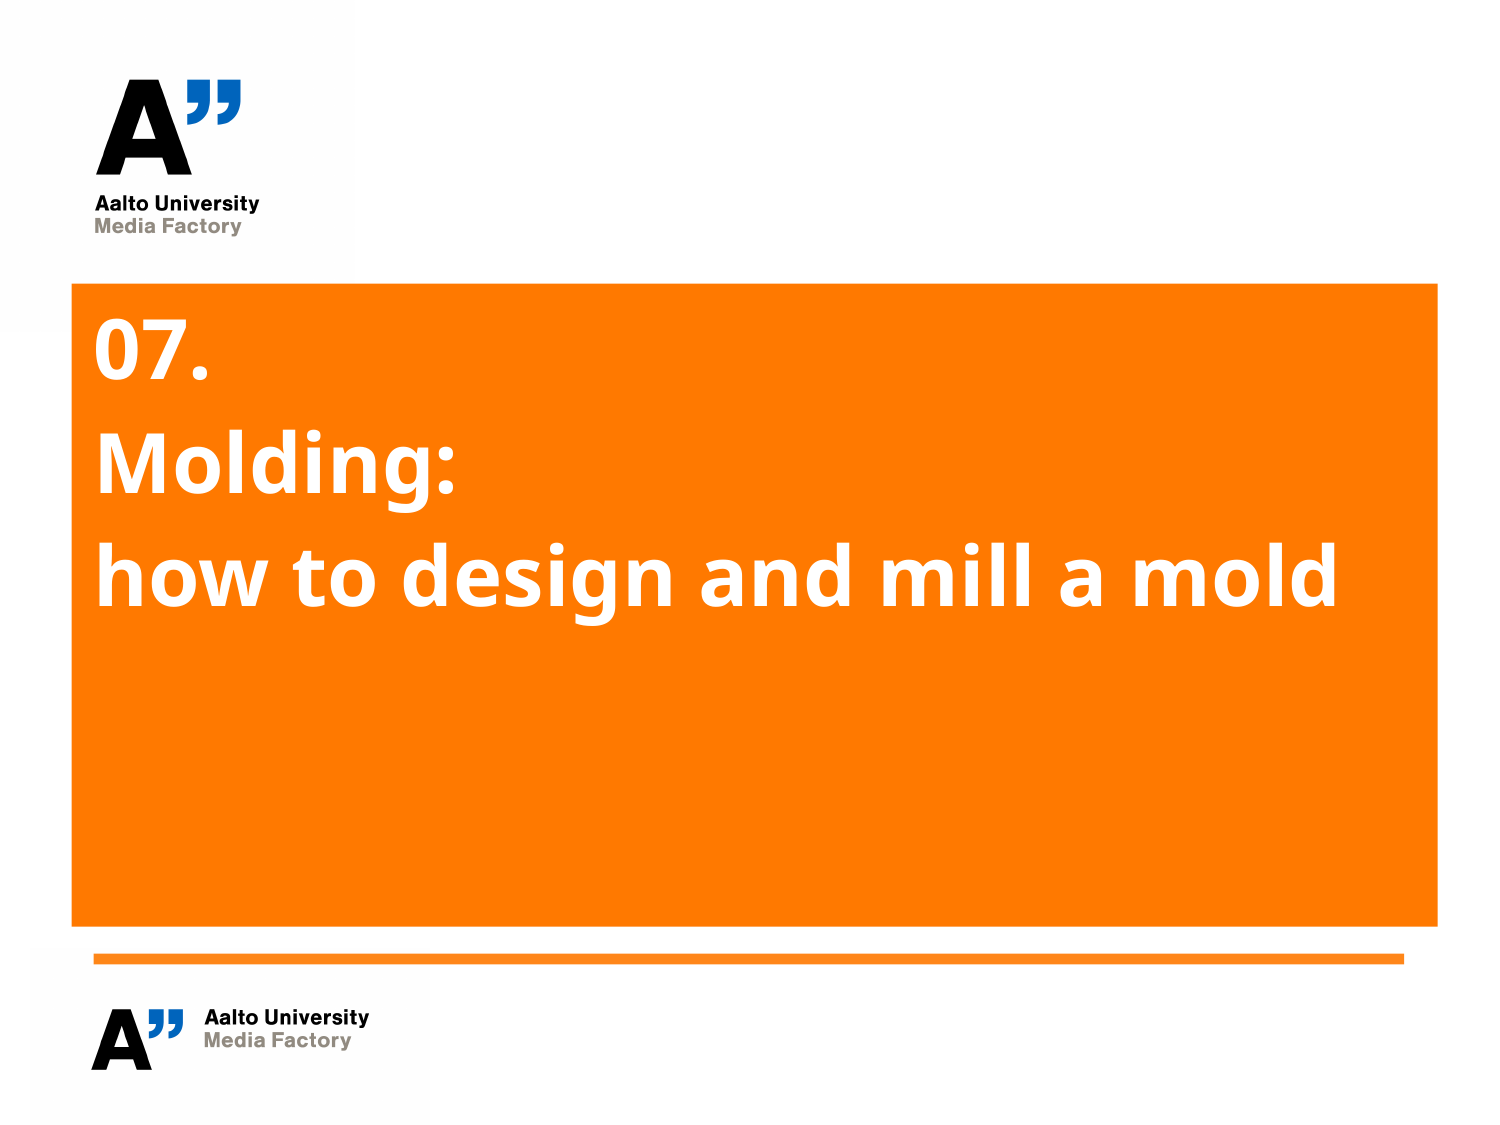

#
07.
Molding:
how to design and mill a mold